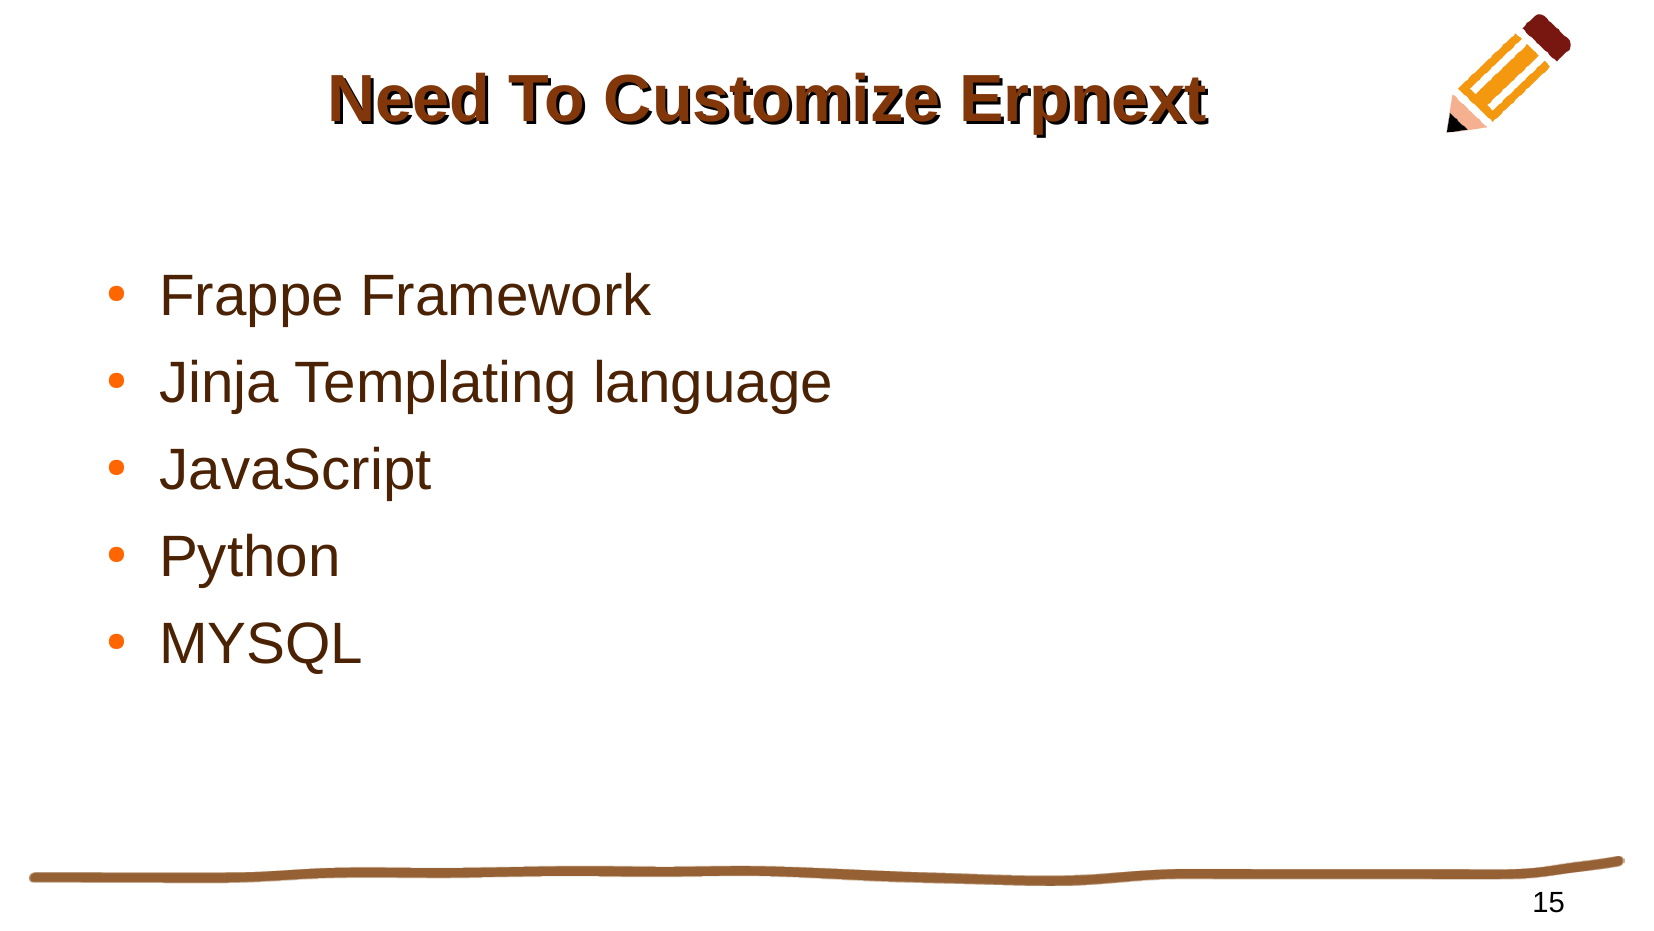

# Need To Customize Erpnext
Frappe Framework
Jinja Templating language
JavaScript
Python
MYSQL
15